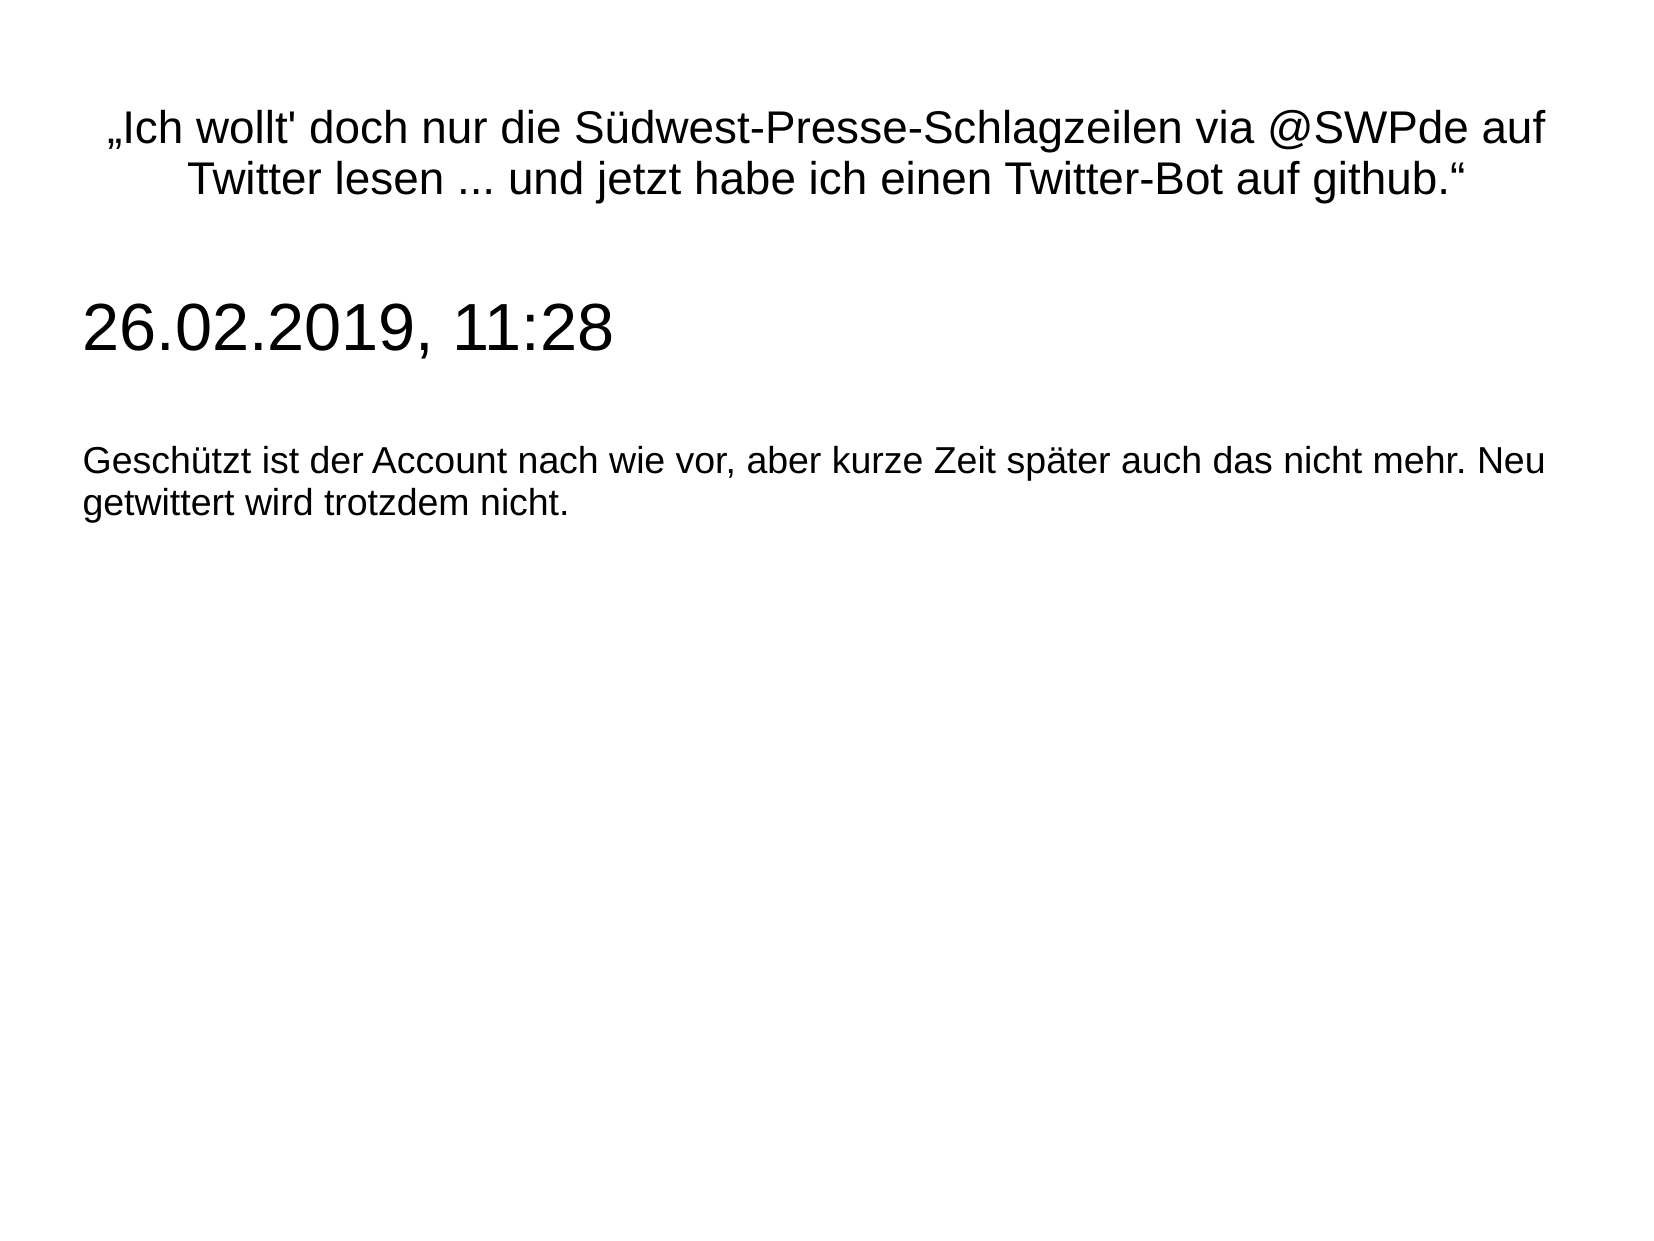

# „Ich wollt' doch nur die Südwest-Presse-Schlagzeilen via @SWPde auf Twitter lesen ... und jetzt habe ich einen Twitter-Bot auf github.“
26.02.2019, 11:28
Geschützt ist der Account nach wie vor, aber kurze Zeit später auch das nicht mehr. Neu getwittert wird trotzdem nicht.